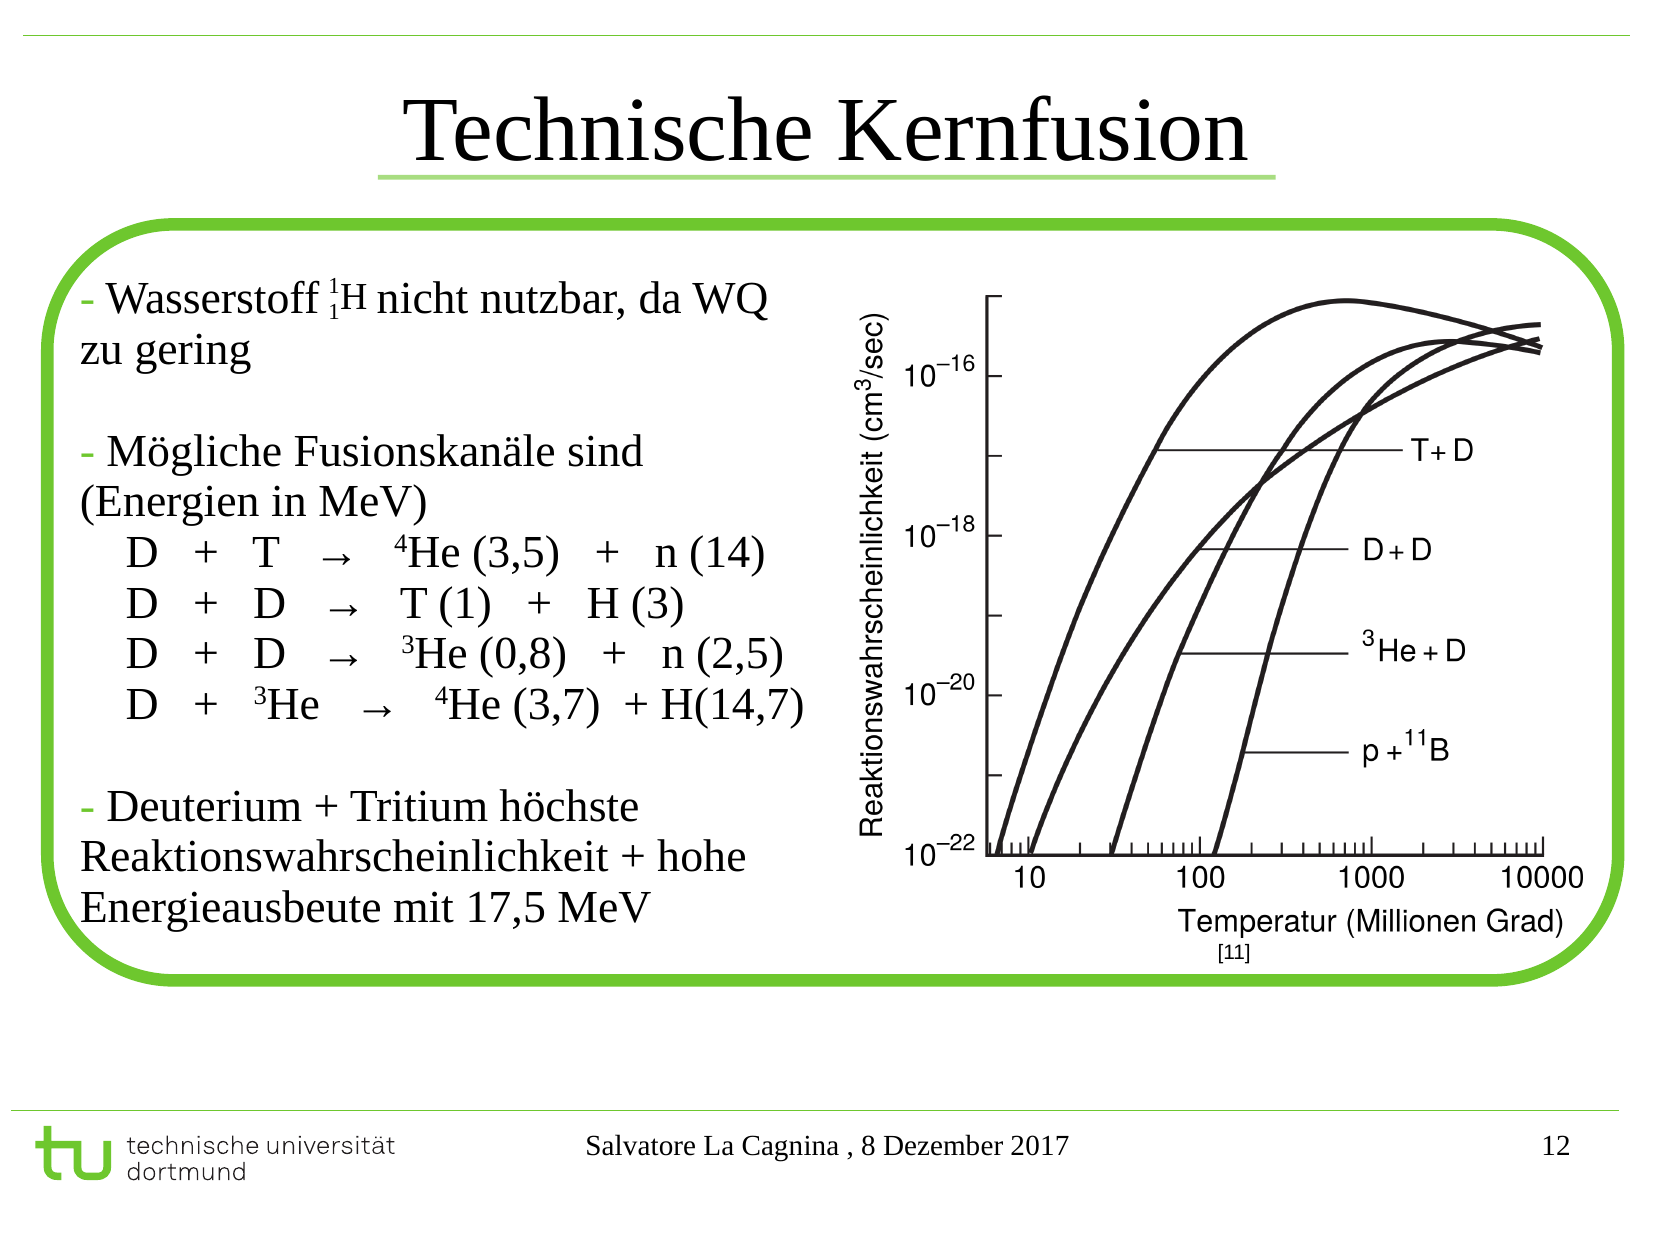

# Technische Kernfusion
- Wasserstoff nicht nutzbar, da WQ zu gering
- Mögliche Fusionskanäle sind (Energien in MeV)
 D + T → 4He (3,5) + n (14)
 D + D → T (1) + H (3)
 D + D → 3He (0,8) + n (2,5)
 D + 3He → 4He (3,7) + H(14,7)
- Deuterium + Tritium höchste Reaktionswahrscheinlichkeit + hohe Energieausbeute mit 17,5 MeV
[11]
Salvatore La Cagnina , 8 Dezember 2017
12